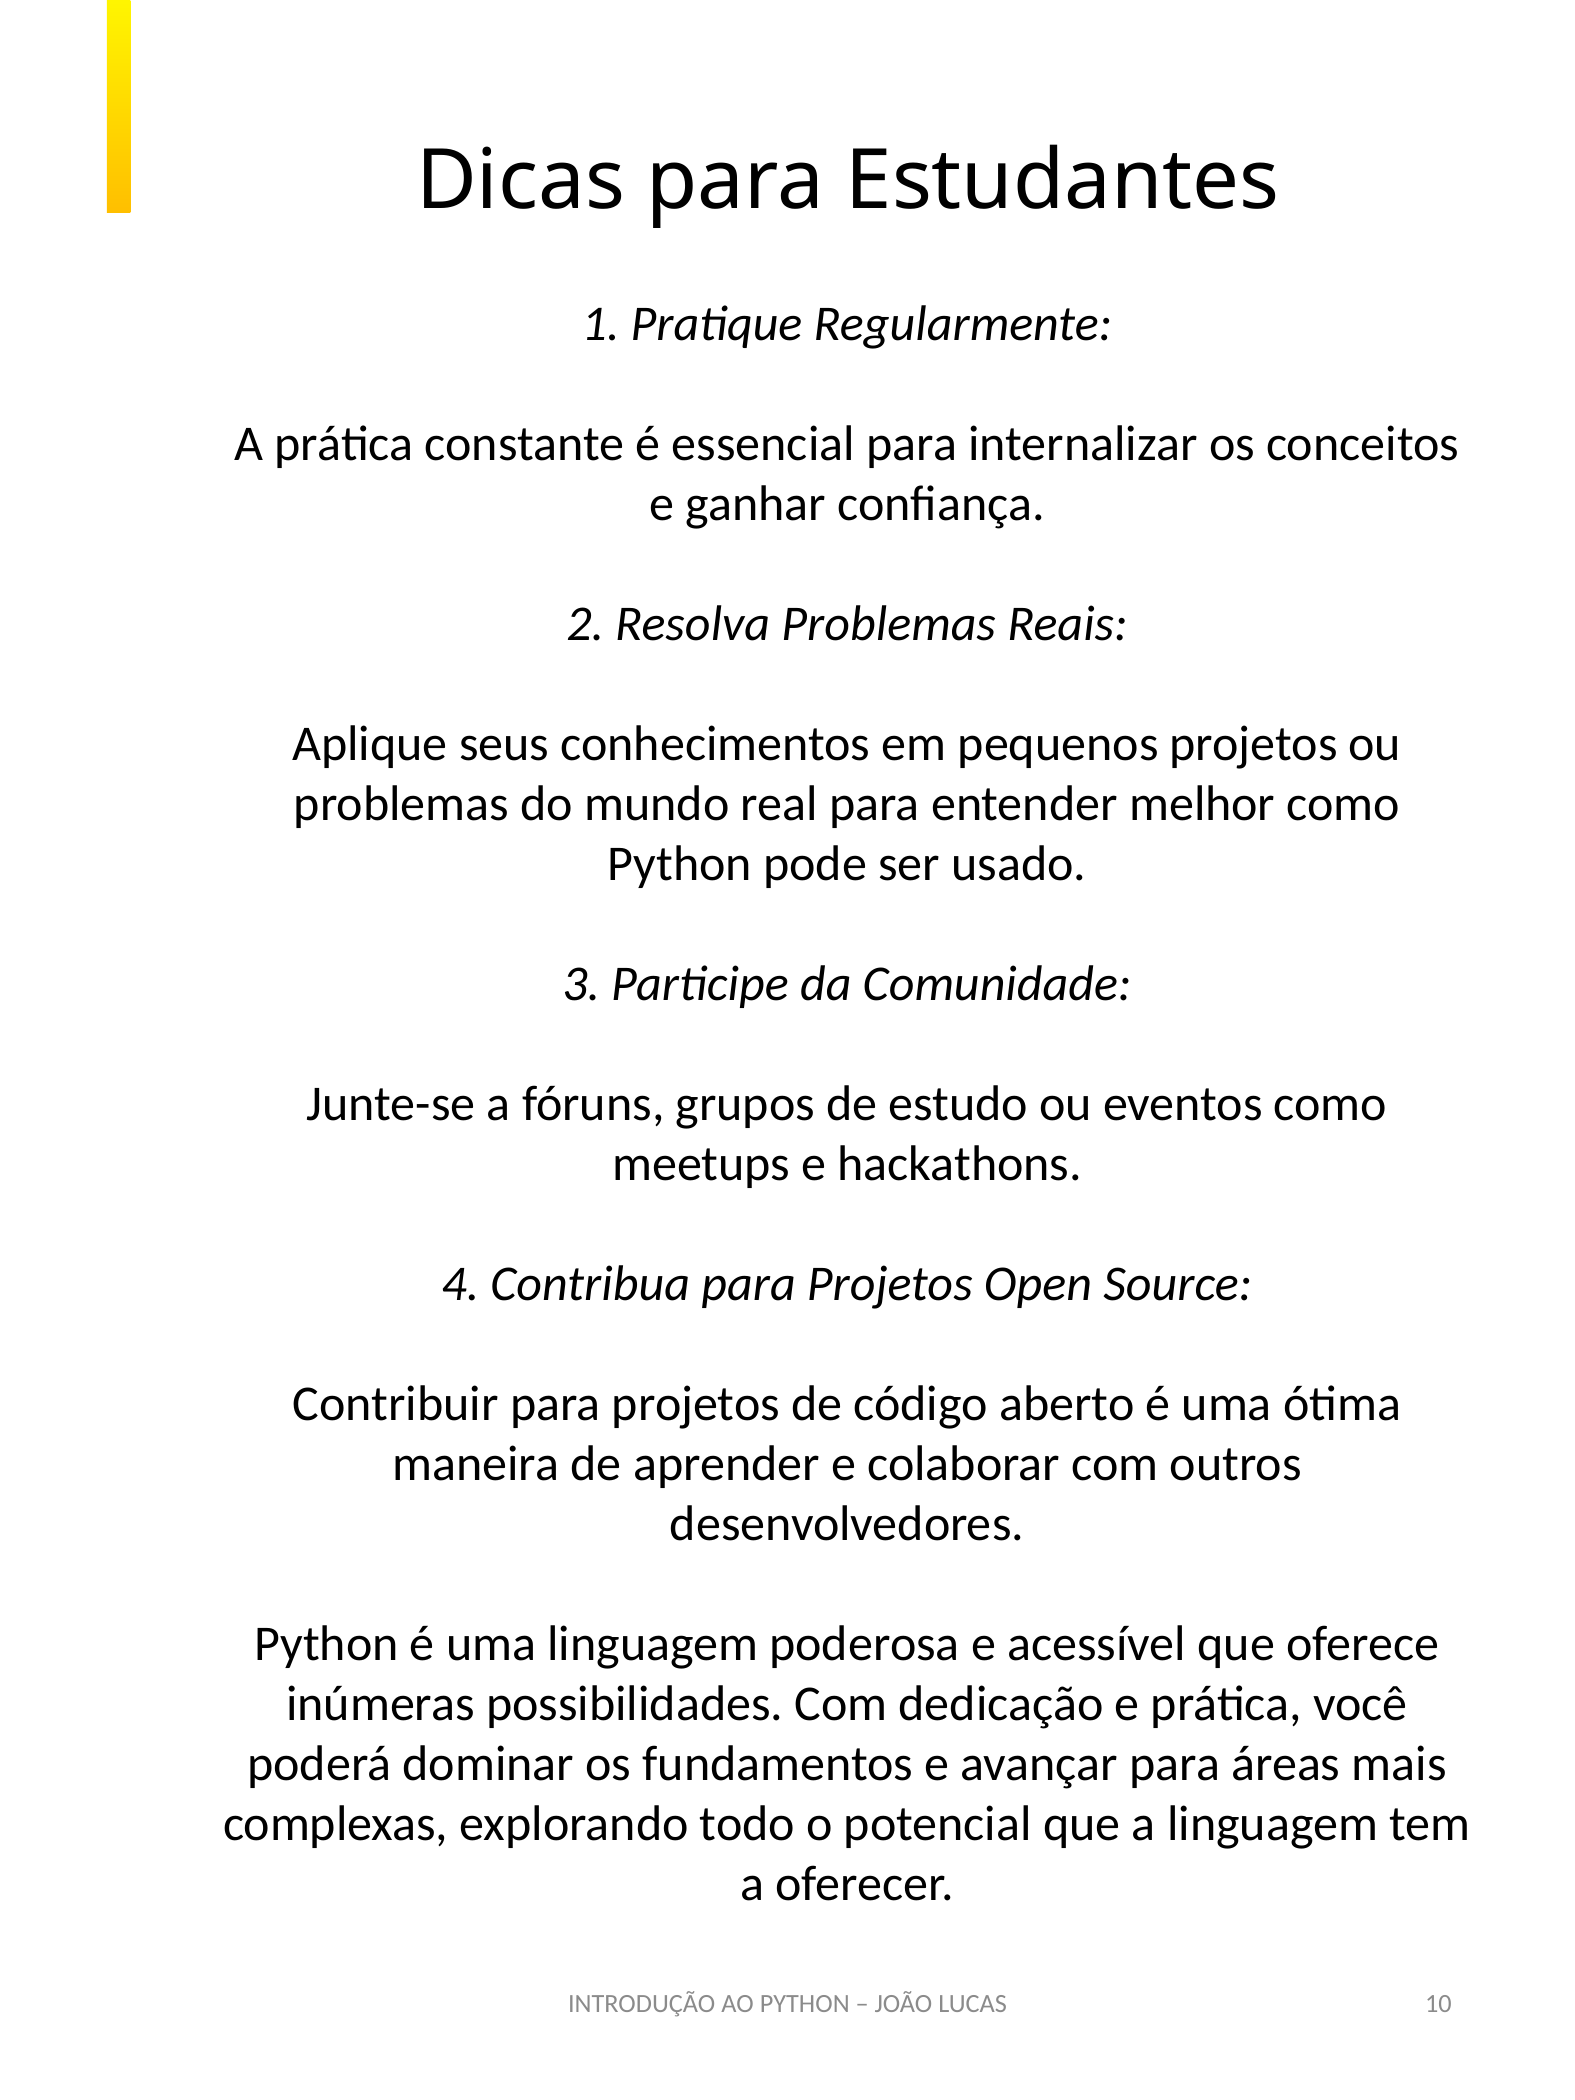

Dicas para Estudantes
1. Pratique Regularmente:
A prática constante é essencial para internalizar os conceitos e ganhar confiança.
2. Resolva Problemas Reais:
Aplique seus conhecimentos em pequenos projetos ou problemas do mundo real para entender melhor como Python pode ser usado.
3. Participe da Comunidade:
Junte-se a fóruns, grupos de estudo ou eventos como meetups e hackathons.
4. Contribua para Projetos Open Source:
Contribuir para projetos de código aberto é uma ótima maneira de aprender e colaborar com outros desenvolvedores.
Python é uma linguagem poderosa e acessível que oferece inúmeras possibilidades. Com dedicação e prática, você poderá dominar os fundamentos e avançar para áreas mais complexas, explorando todo o potencial que a linguagem tem a oferecer.
INTRODUÇÃO AO PYTHON – JOÃO LUCAS